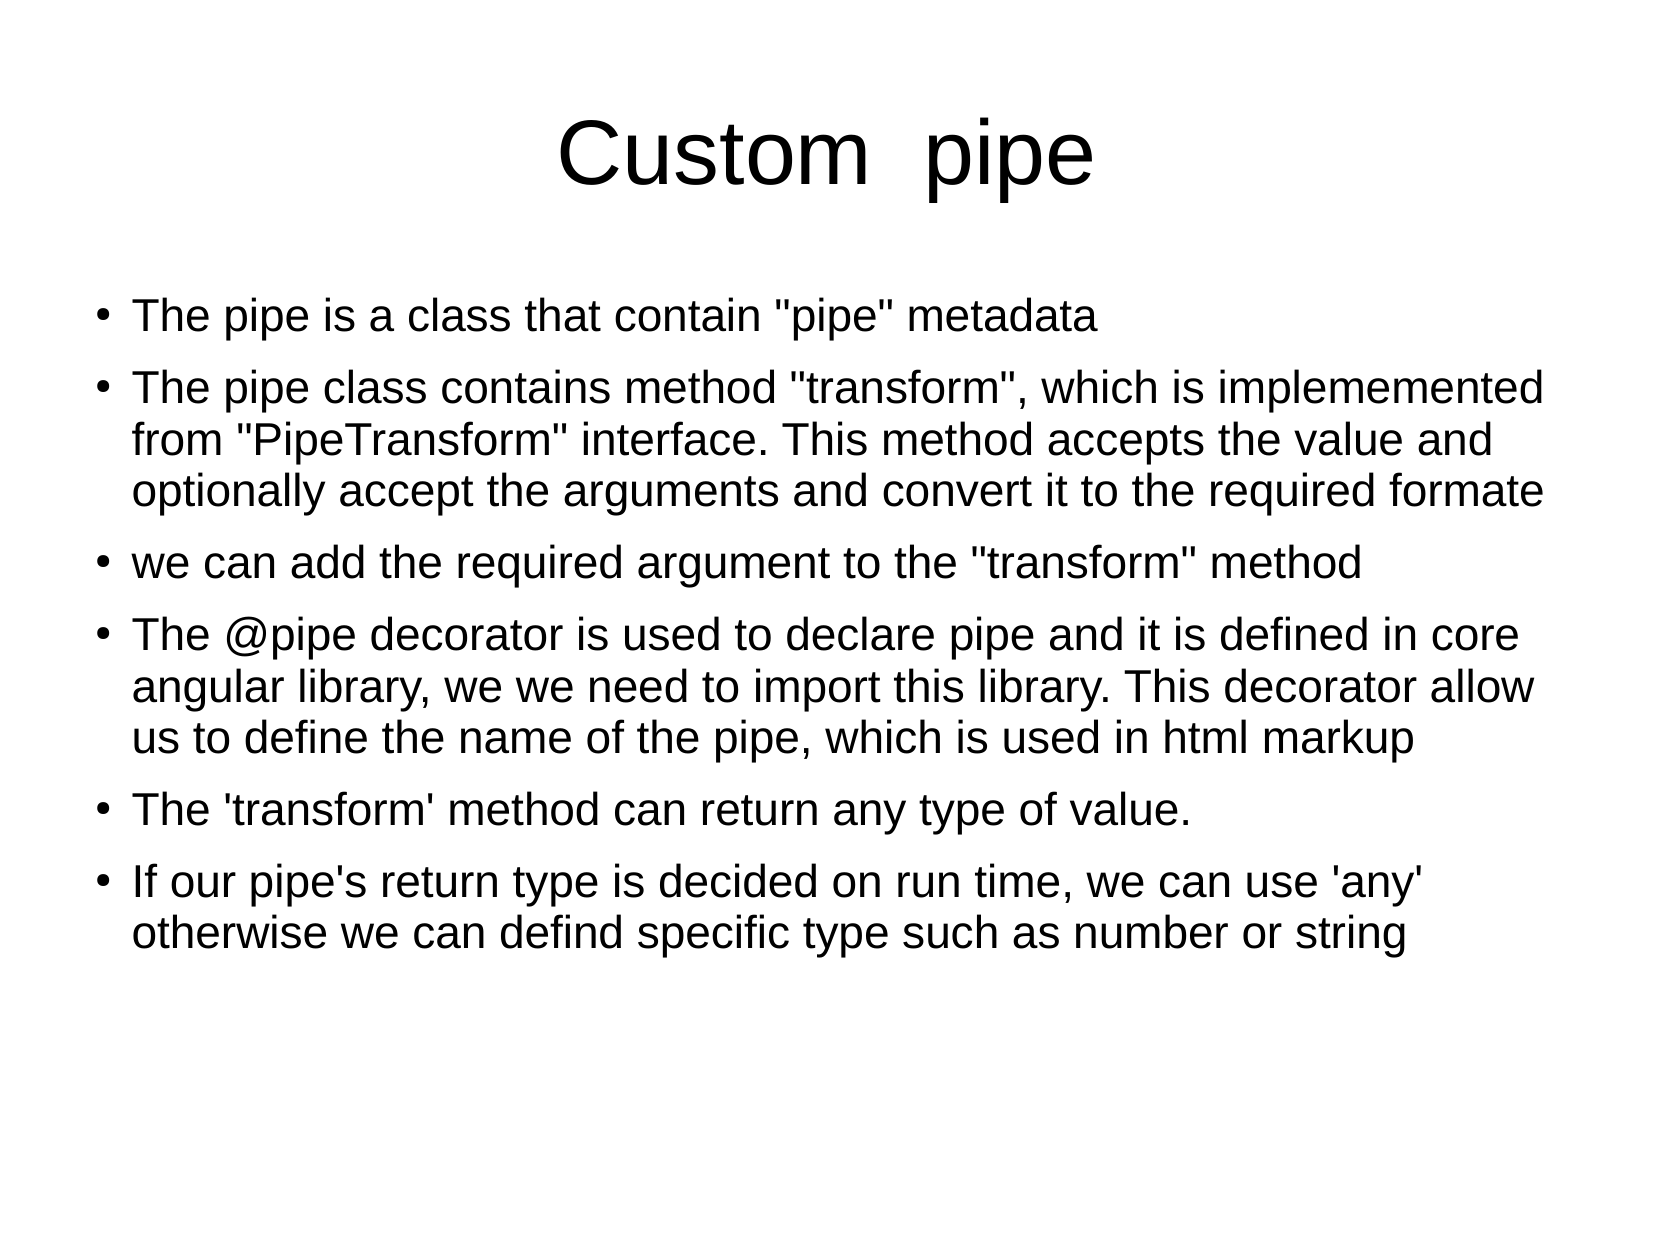

# Custom pipe
The pipe is a class that contain "pipe" metadata
The pipe class contains method "transform", which is implememented from "PipeTransform" interface. This method accepts the value and optionally accept the arguments and convert it to the required formate
we can add the required argument to the "transform" method
The @pipe decorator is used to declare pipe and it is defined in core angular library, we we need to import this library. This decorator allow us to define the name of the pipe, which is used in html markup
The 'transform' method can return any type of value.
If our pipe's return type is decided on run time, we can use 'any' otherwise we can defind specific type such as number or string